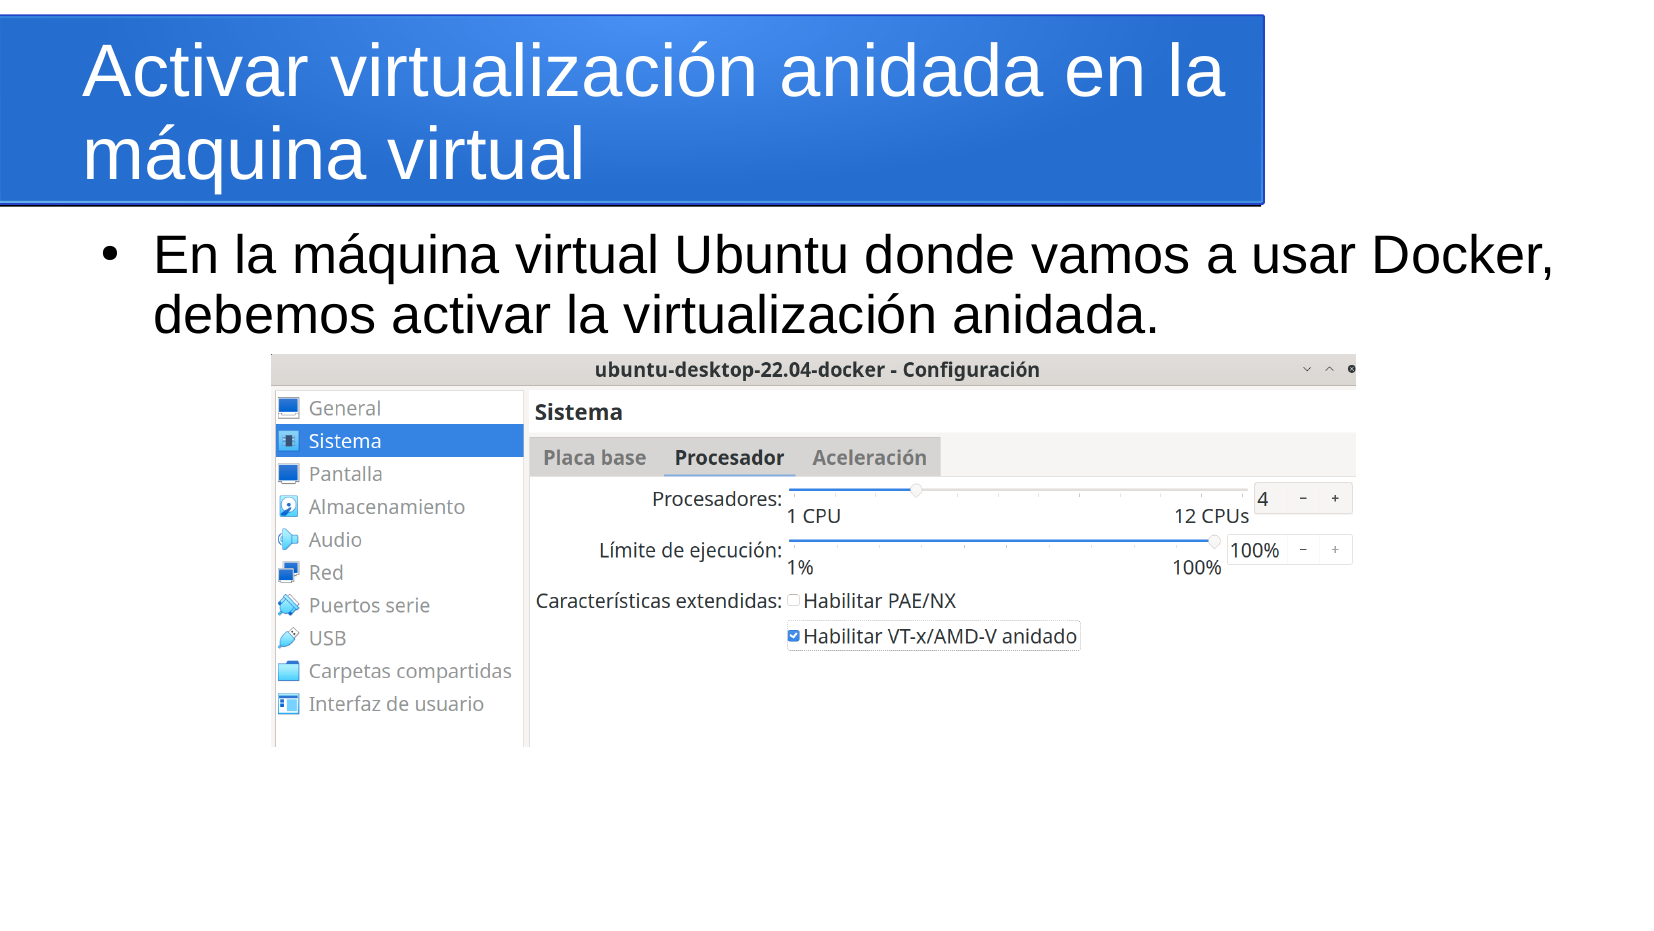

# Activar virtualización anidada en la máquina virtual
En la máquina virtual Ubuntu donde vamos a usar Docker, debemos activar la virtualización anidada.